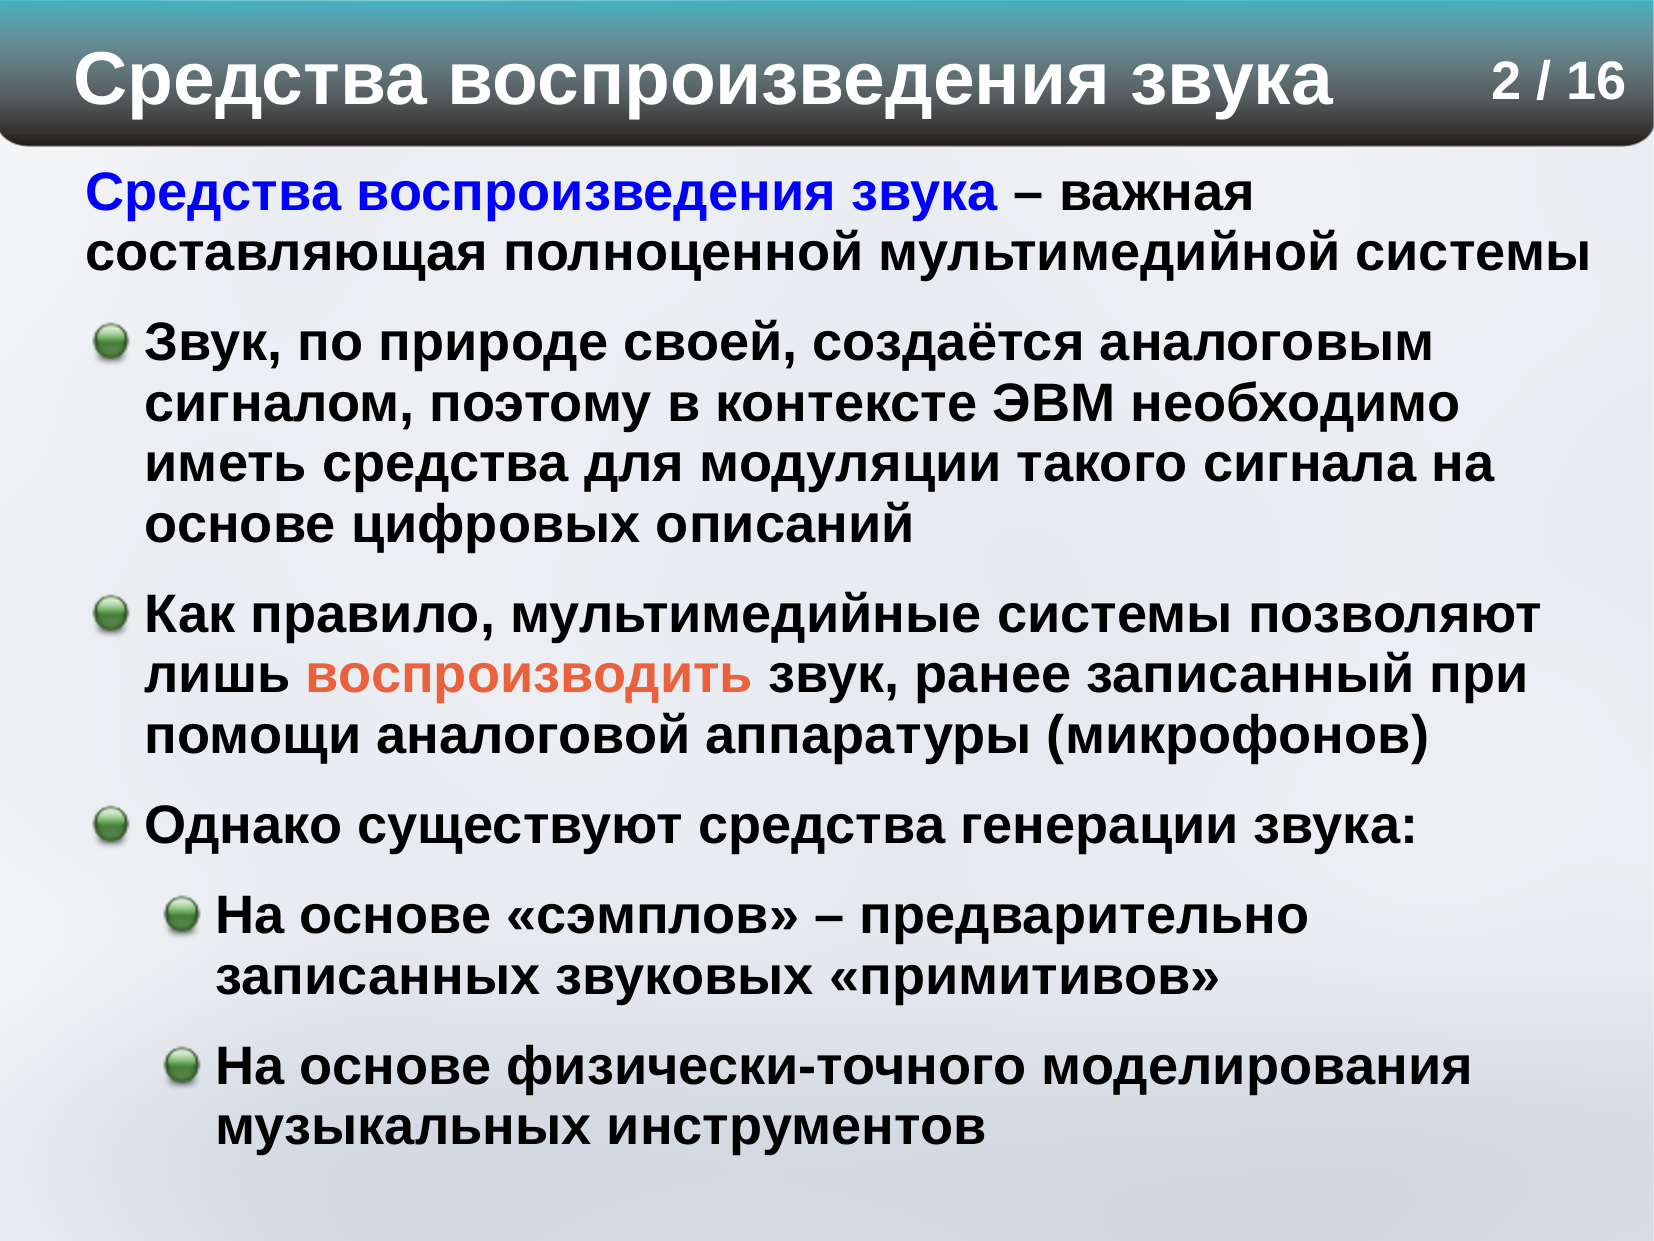

Средства воспроизведения звука
Средства воспроизведения звука – важная составляющая полноценной мультимедийной системы
Звук, по природе своей, создаётся аналоговым сигналом, поэтому в контексте ЭВМ необходимо иметь средства для модуляции такого сигнала на основе цифровых описаний
Как правило, мультимедийные системы позволяют лишь воспроизводить звук, ранее записанный при помощи аналоговой аппаратуры (микрофонов)
Однако существуют средства генерации звука:
На основе «сэмплов» – предварительно записанных звуковых «примитивов»
На основе физически-точного моделирования музыкальных инструментов